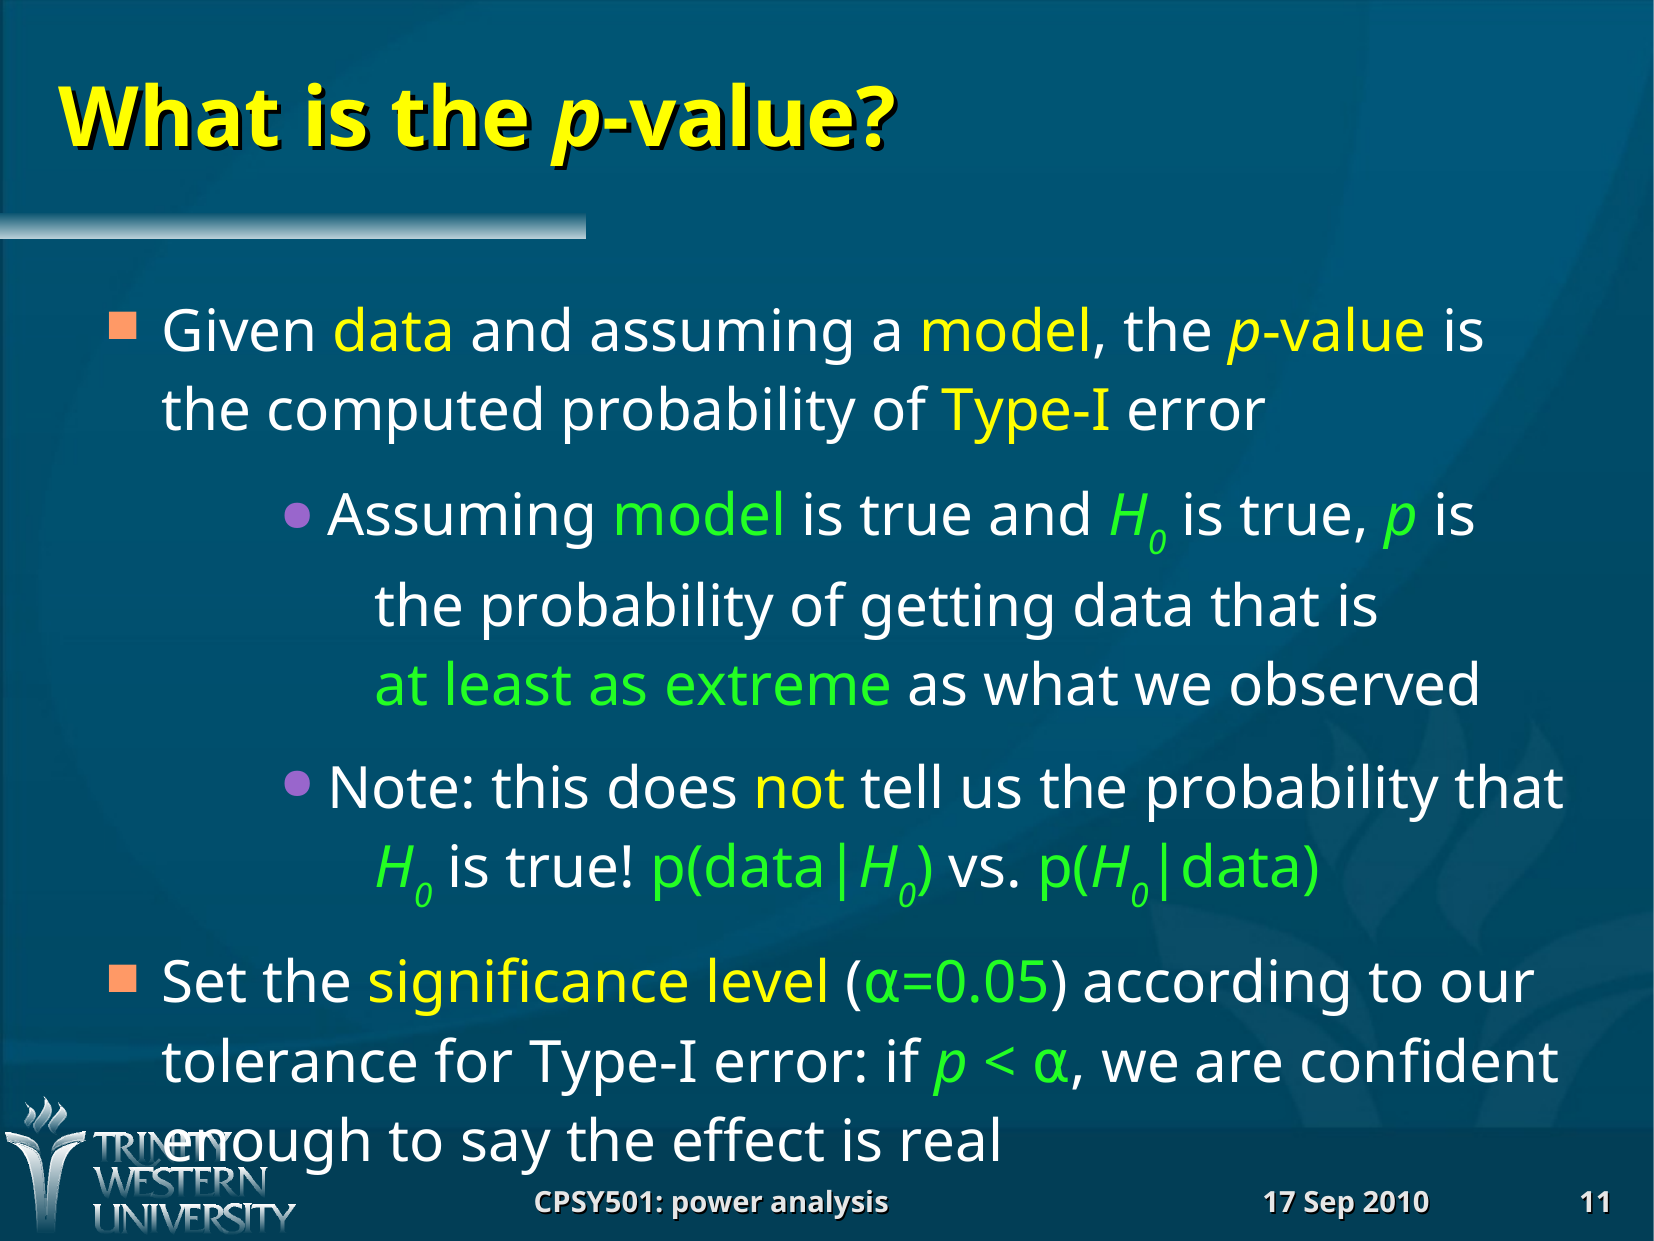

# What is the p-value?
Given data and assuming a model, the p-value is the computed probability of Type-I error
Assuming model is true and H0 is true, p is the probability of getting data that is
at least as extreme as what we observed
Note: this does not tell us the probability that H0 is true! p(data|H0) vs. p(H0|data)
Set the significance level (α=0.05) according to our tolerance for Type-I error: if p < α, we are confident enough to say the effect is real
CPSY501: power analysis
17 Sep 2010
11